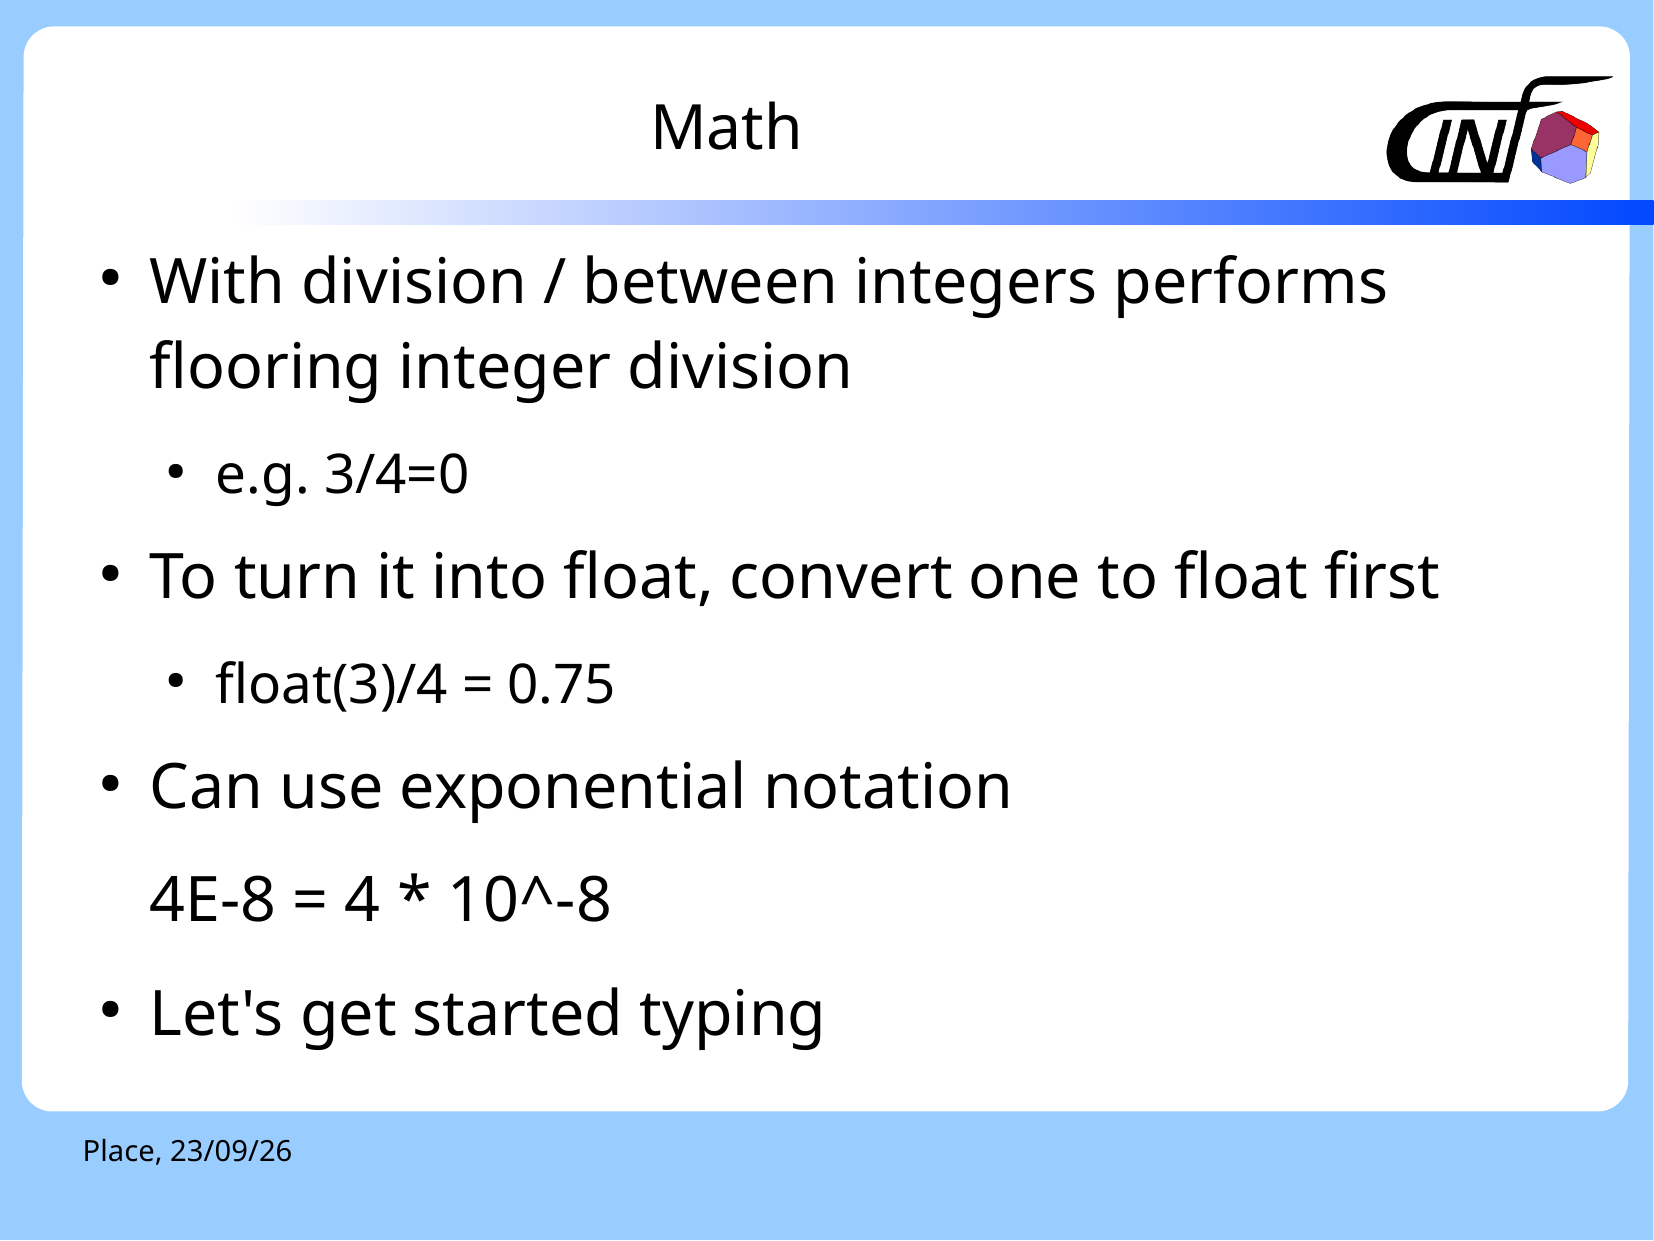

# Math
With division / between integers performs flooring integer division
e.g. 3/4=0
To turn it into float, convert one to float first
float(3)/4 = 0.75
Can use exponential notation
4E-8 = 4 * 10^-8
Let's get started typing